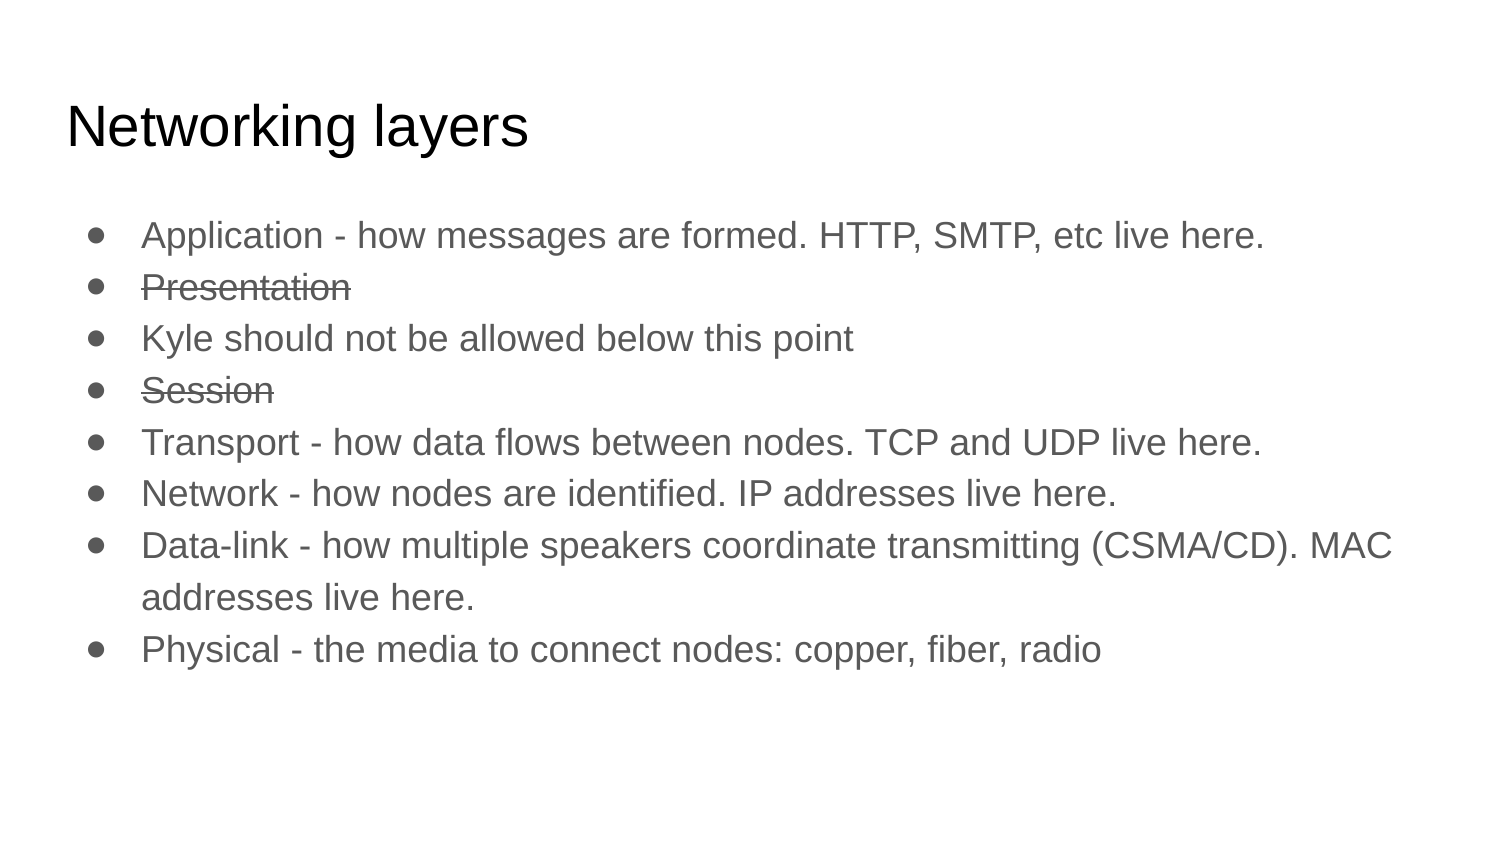

# Networking layers
Application - how messages are formed. HTTP, SMTP, etc live here.
Presentation
Kyle should not be allowed below this point
Session
Transport - how data flows between nodes. TCP and UDP live here.
Network - how nodes are identified. IP addresses live here.
Data-link - how multiple speakers coordinate transmitting (CSMA/CD). MAC addresses live here.
Physical - the media to connect nodes: copper, fiber, radio